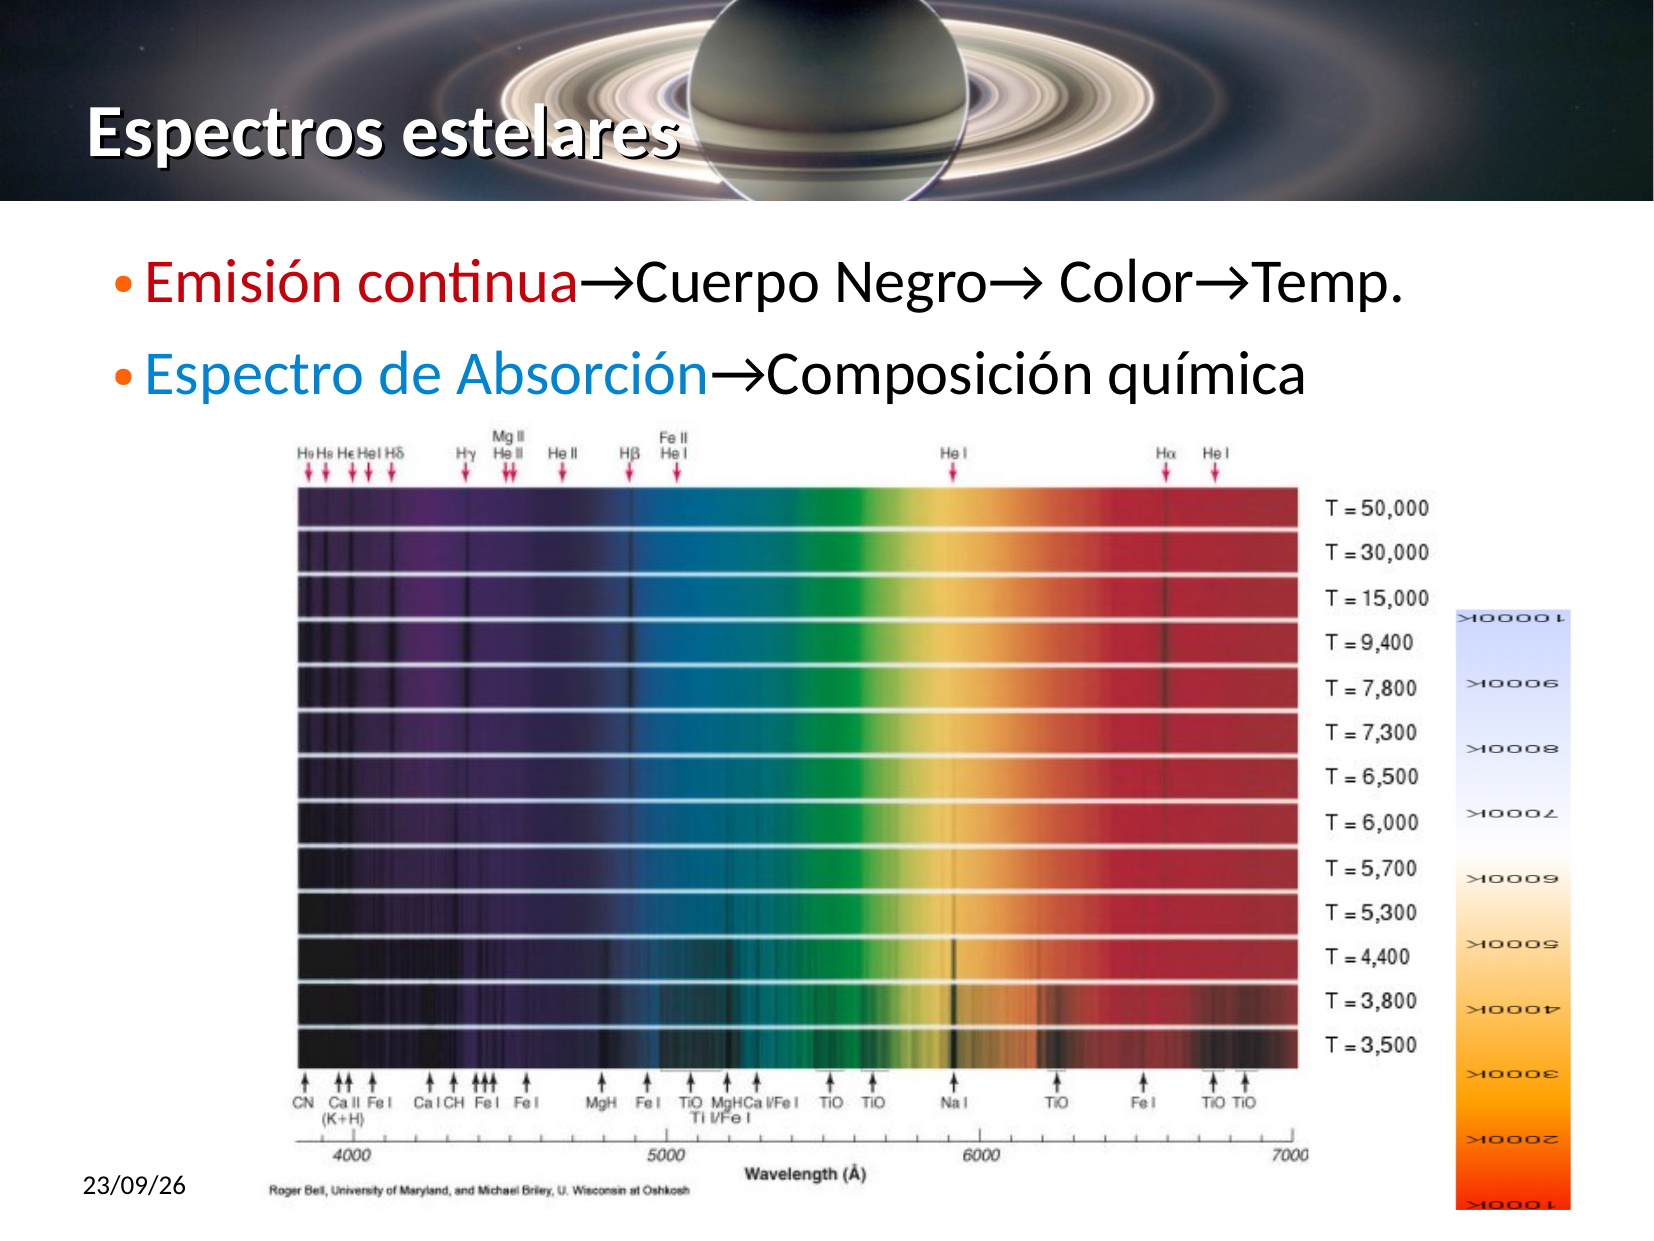

# Espectros estelares
Emisión continua→Cuerpo Negro→ Color→Temp.
Espectro de Absorción→Composición química
Astronomía (Asorey)
29